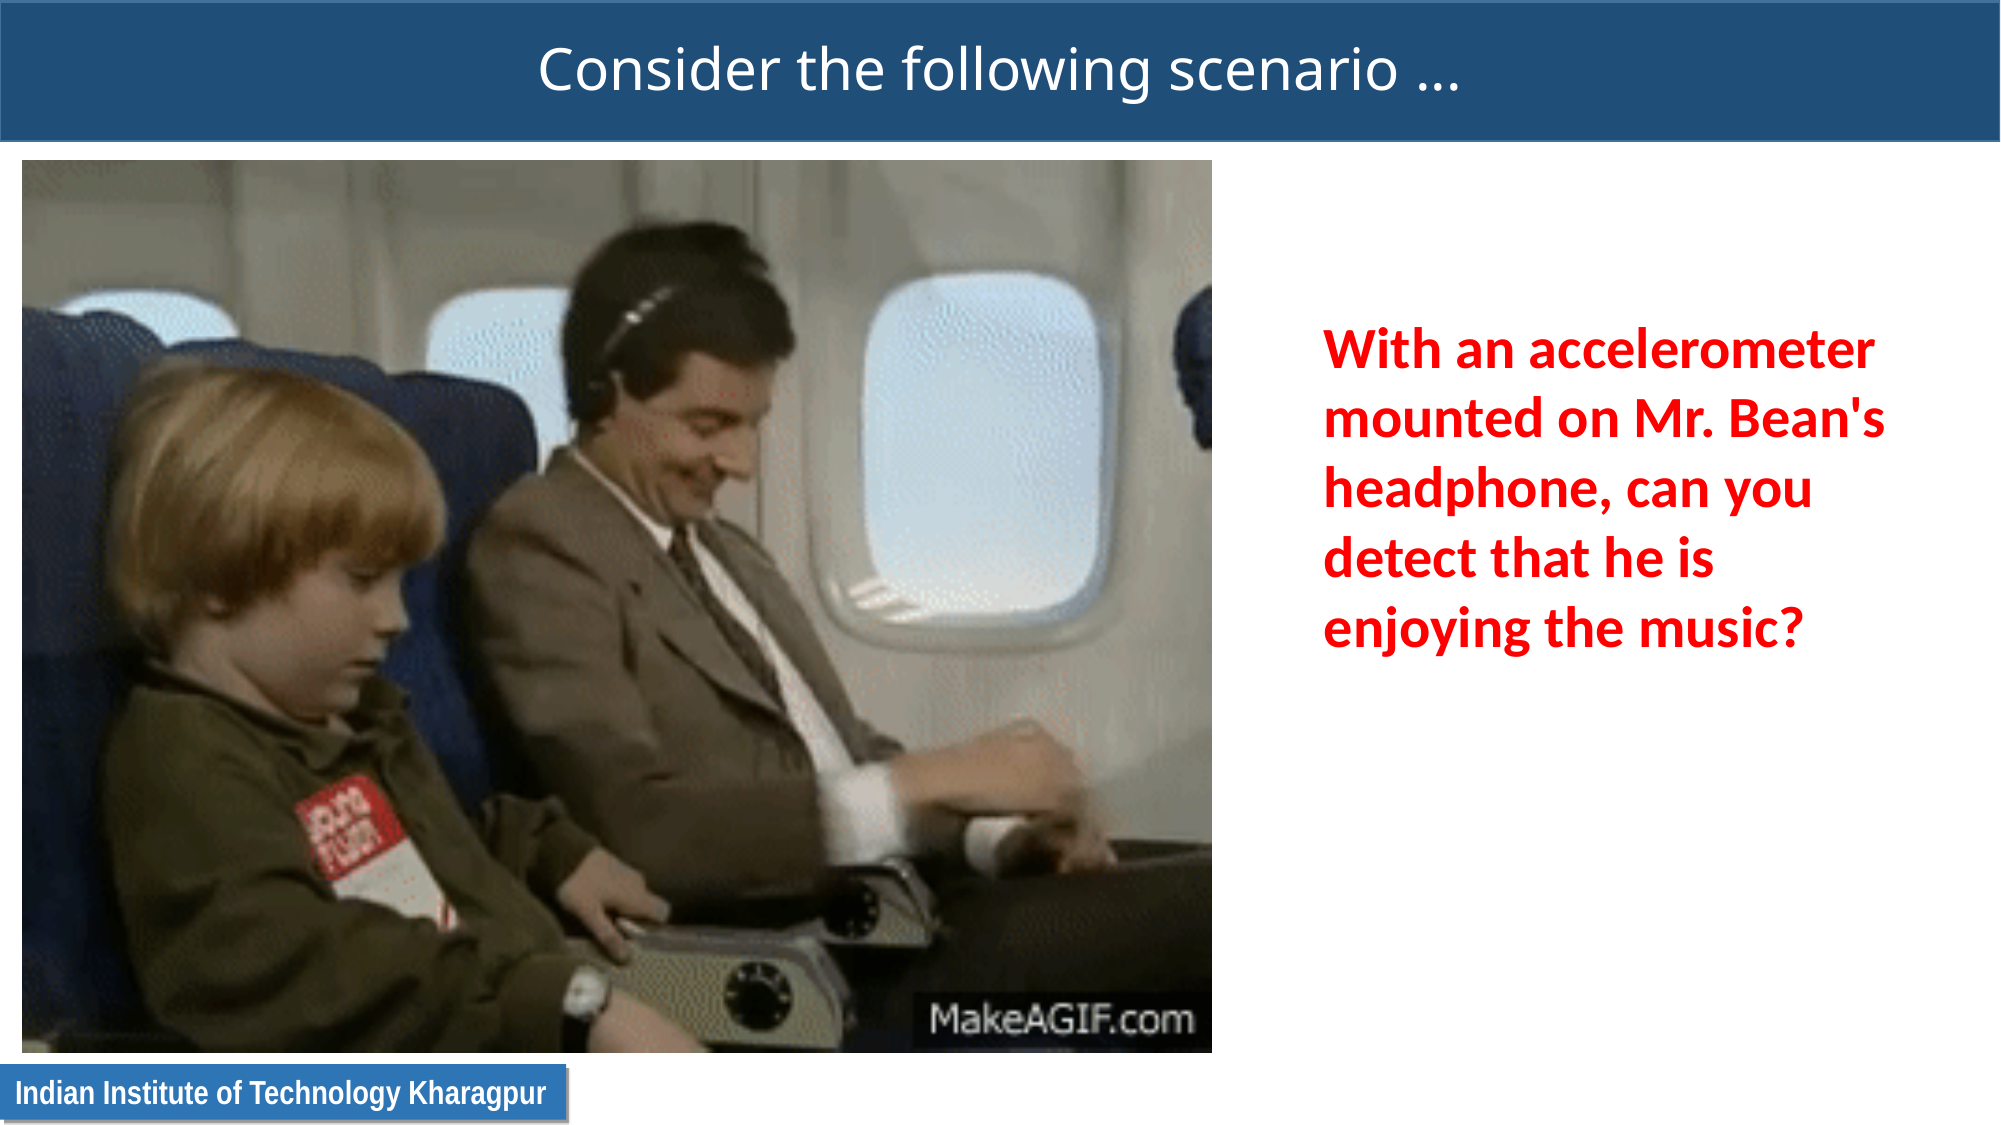

# Consider the following scenario ...
With an accelerometer mounted on Mr. Bean's headphone, can you detect that he is enjoying the music?